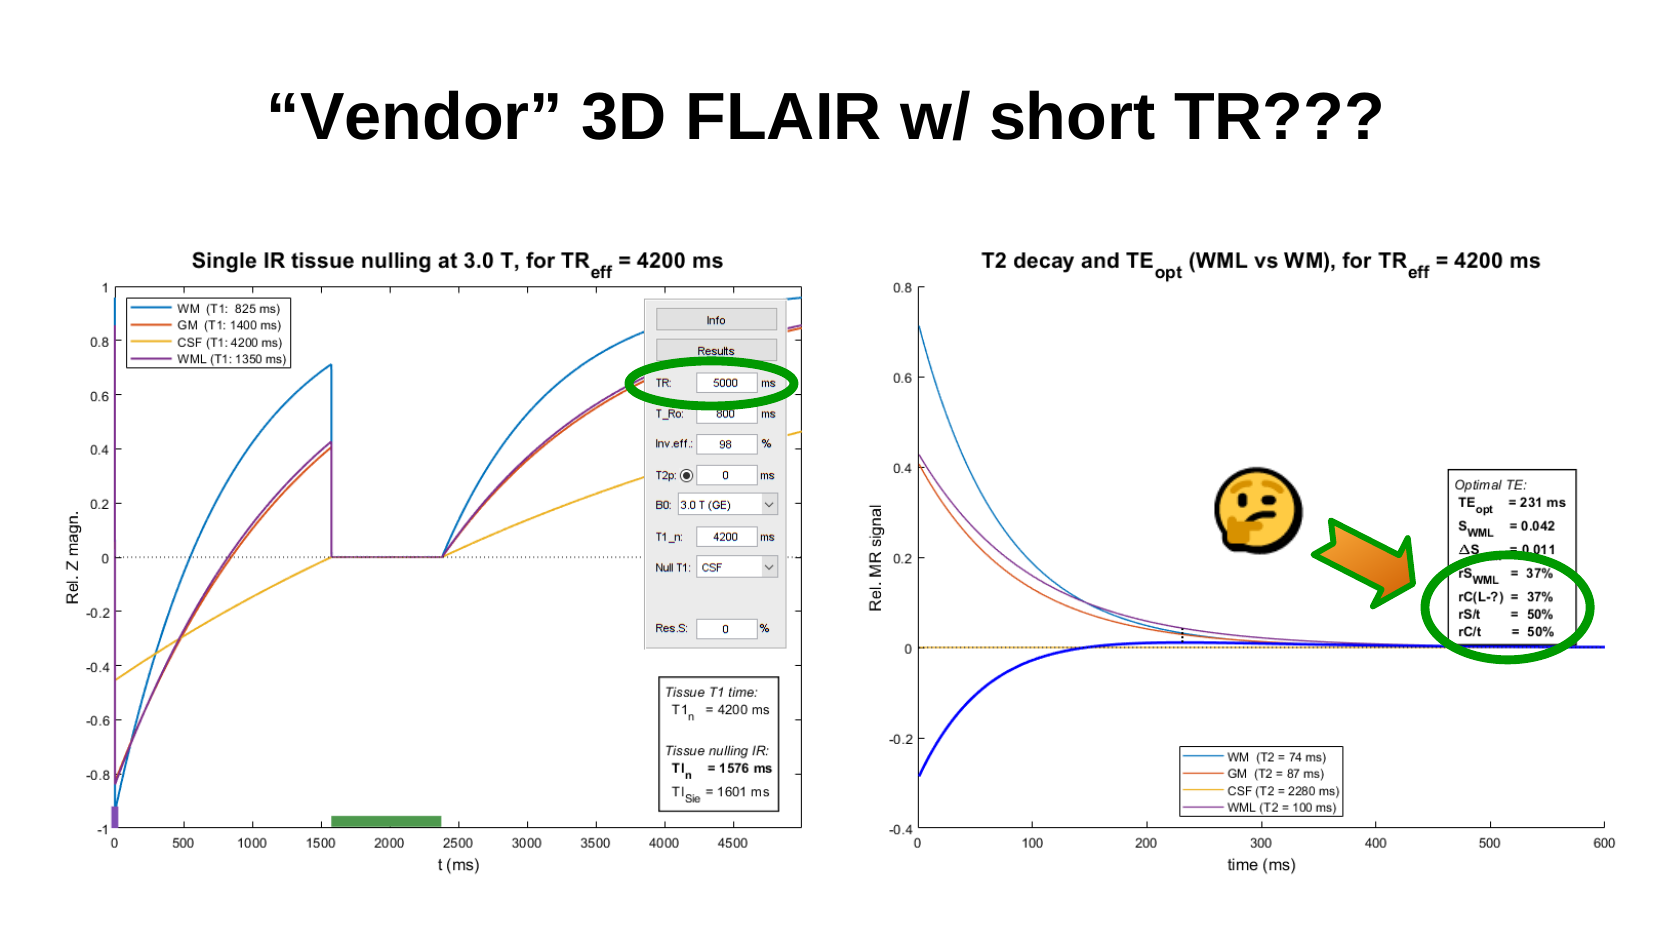

# “Vendor” 3D FLAIR w/ short TR???